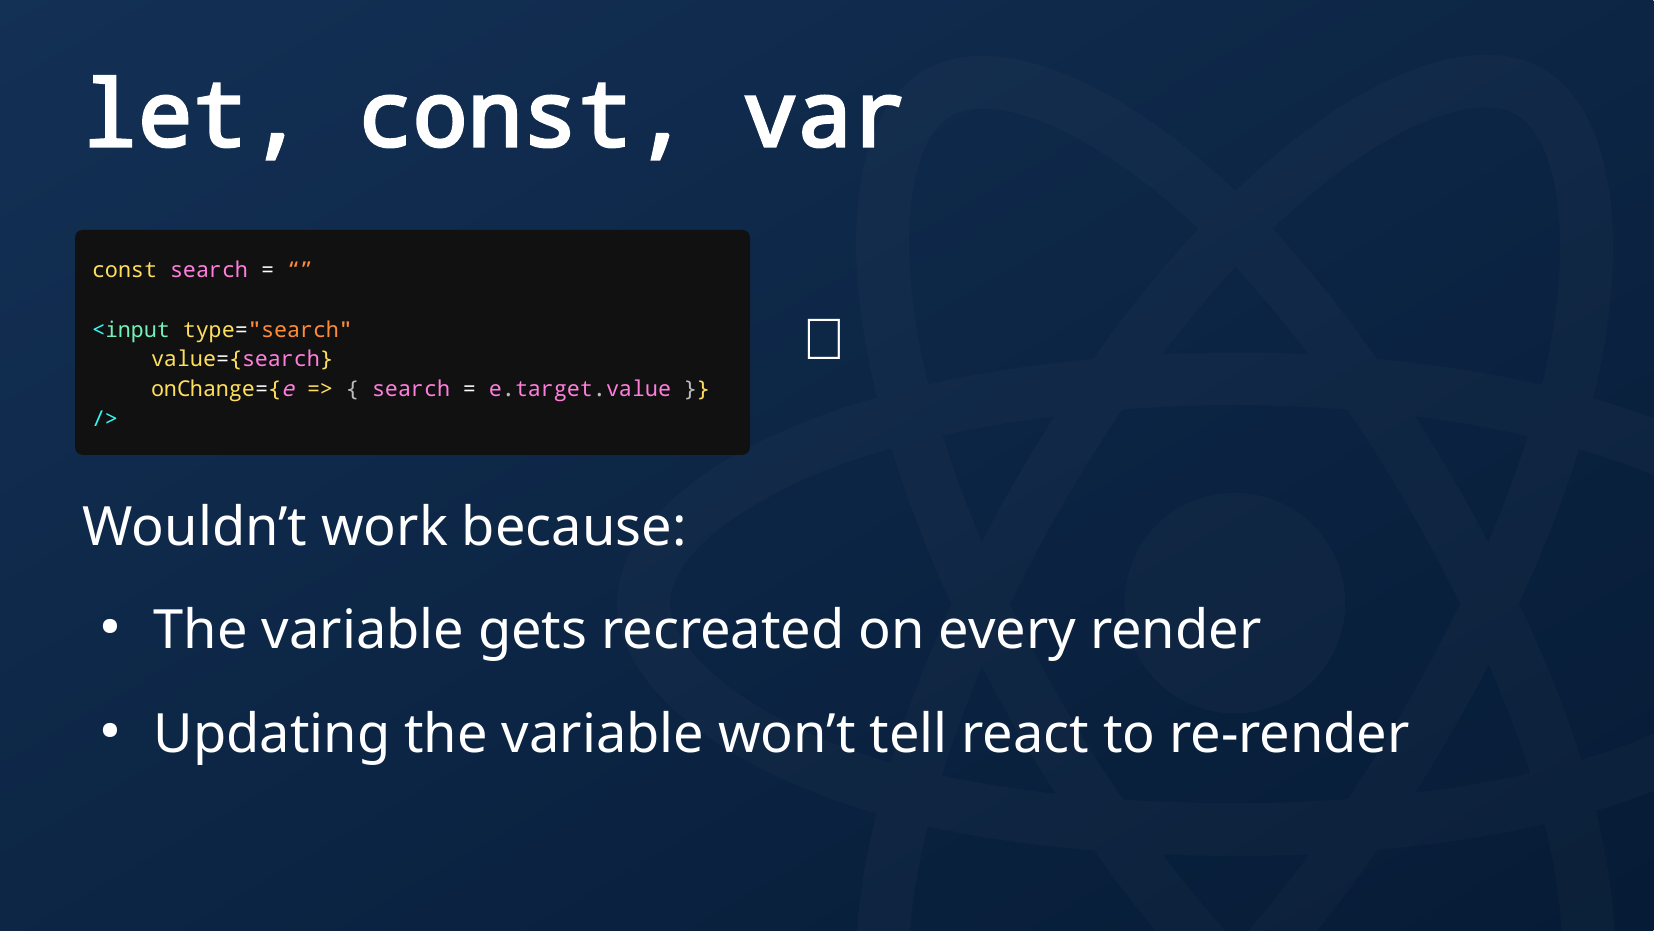

# let, const, var
const search = “”
<input type="search"
value={search}
onChange={e => { search = e.target.value }}
/>
❌
Wouldn’t work because:
The variable gets recreated on every render
Updating the variable won’t tell react to re-render